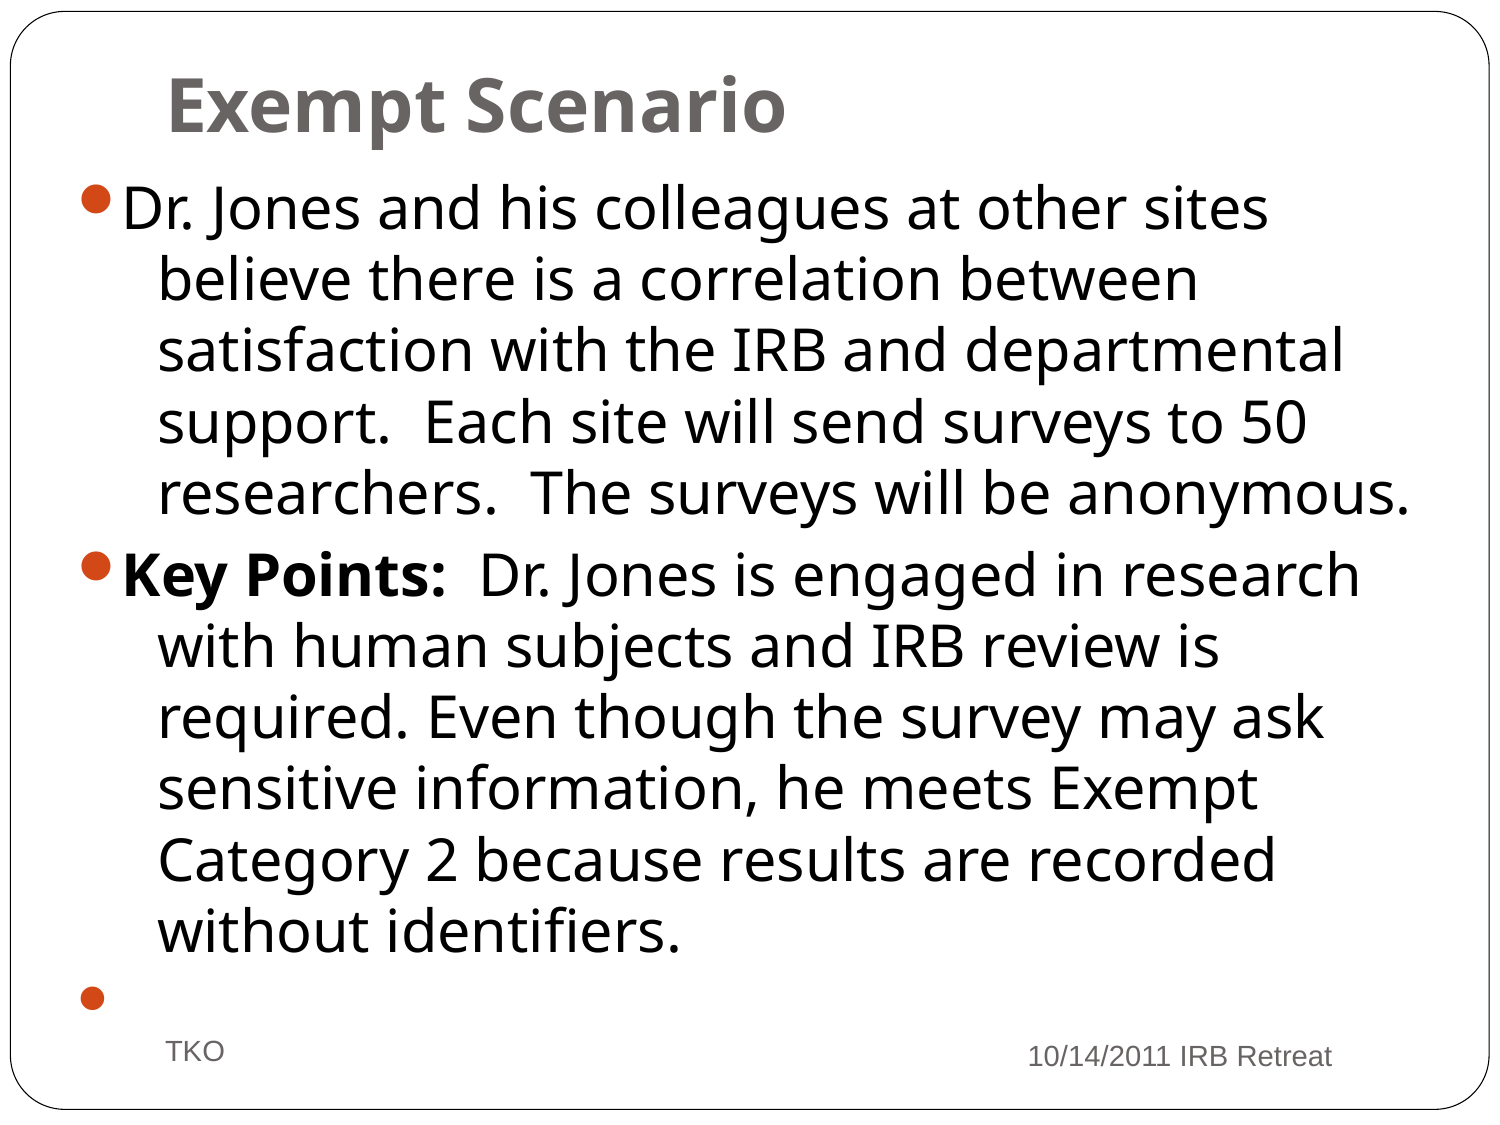

# Exempt Scenario
Dr. Jones and his colleagues at other sites believe there is a correlation between satisfaction with the IRB and departmental support. Each site will send surveys to 50 researchers. The surveys will be anonymous.
Key Points: Dr. Jones is engaged in research with human subjects and IRB review is required. Even though the survey may ask sensitive information, he meets Exempt Category 2 because results are recorded without identifiers.
TKO
10/14/2011 IRB Retreat